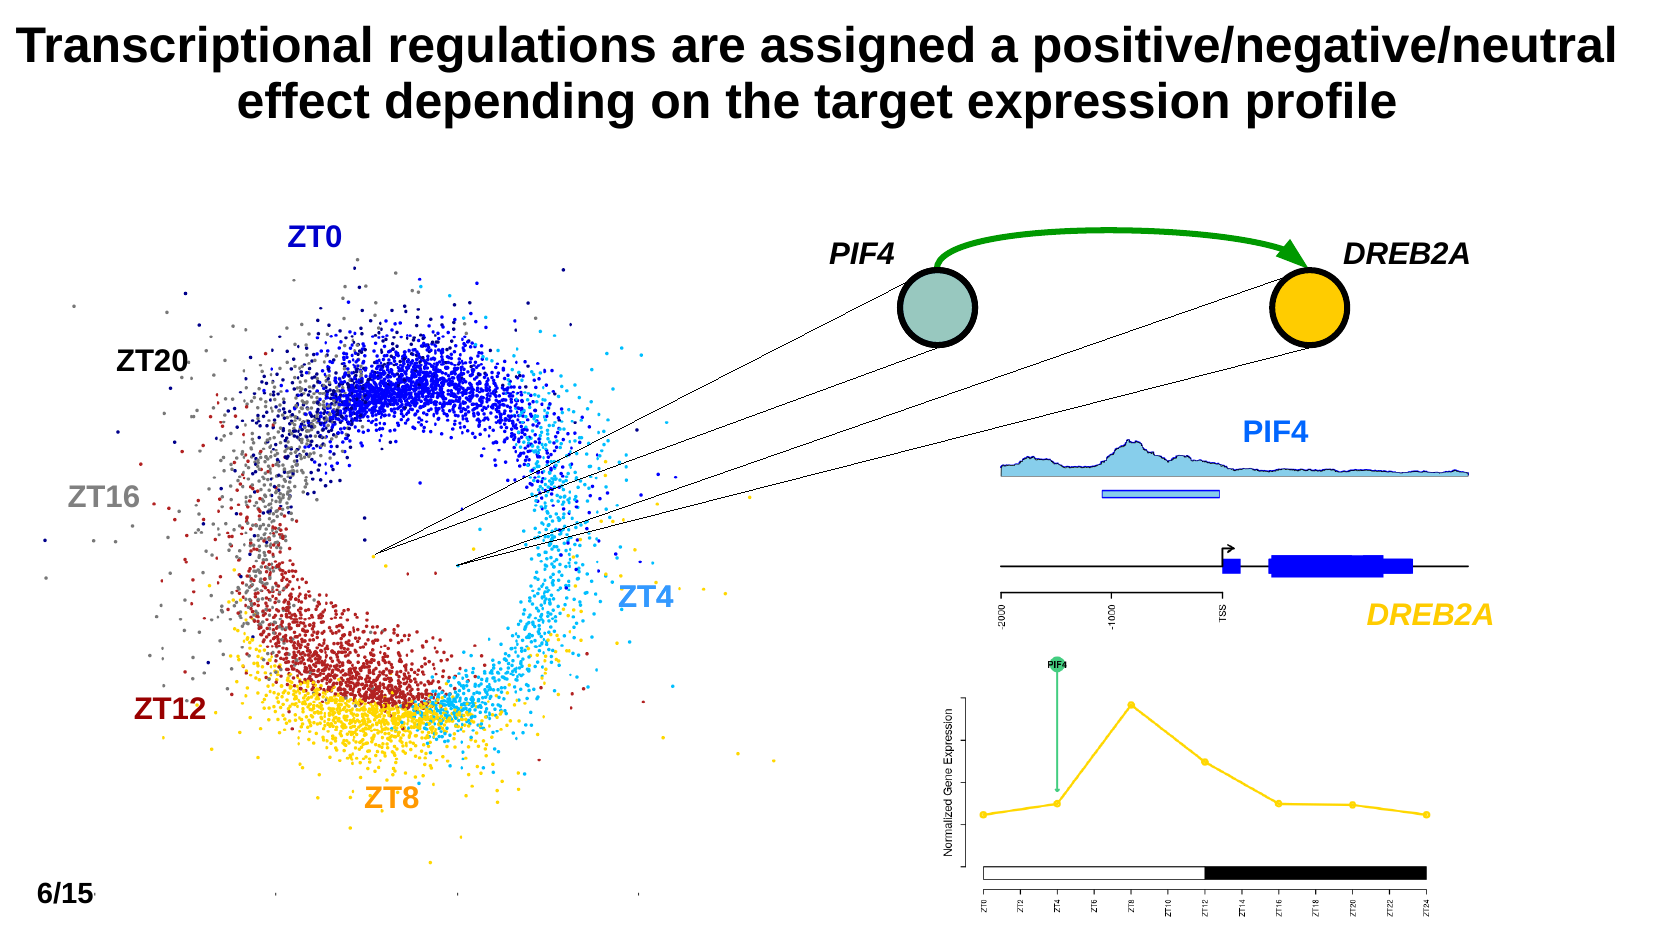

# Transcriptional regulations are assigned a positive/negative/neutral effect depending on the target expression profile
ZT0
PIF4
DREB2A
ZT20
PIF4
ZT16
ZT4
ZT4
DREB2A
ZT12
ZT8
 6/15